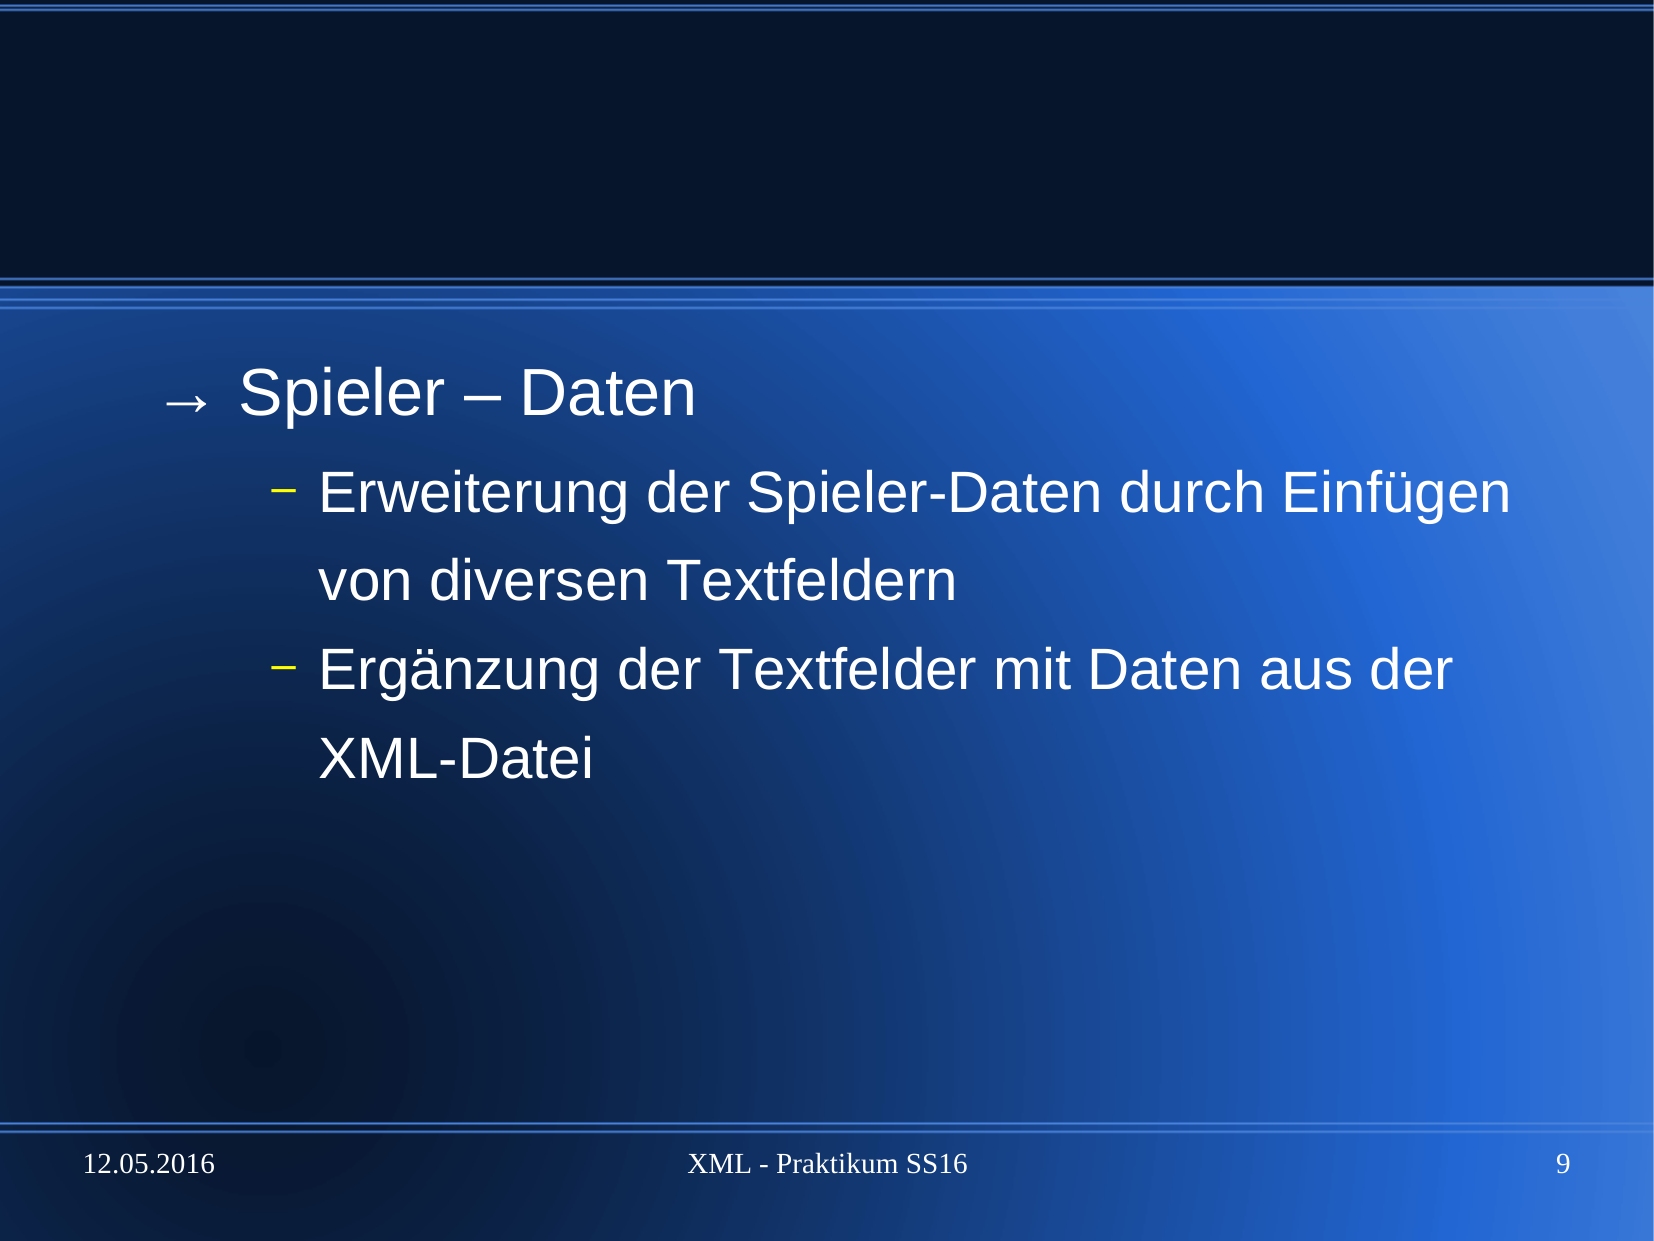

#
→ Spieler – Daten
Erweiterung der Spieler-Daten durch Einfügen
von diversen Textfeldern
Ergänzung der Textfelder mit Daten aus der
XML-Datei
12.05.2016
XML - Praktikum SS16
9